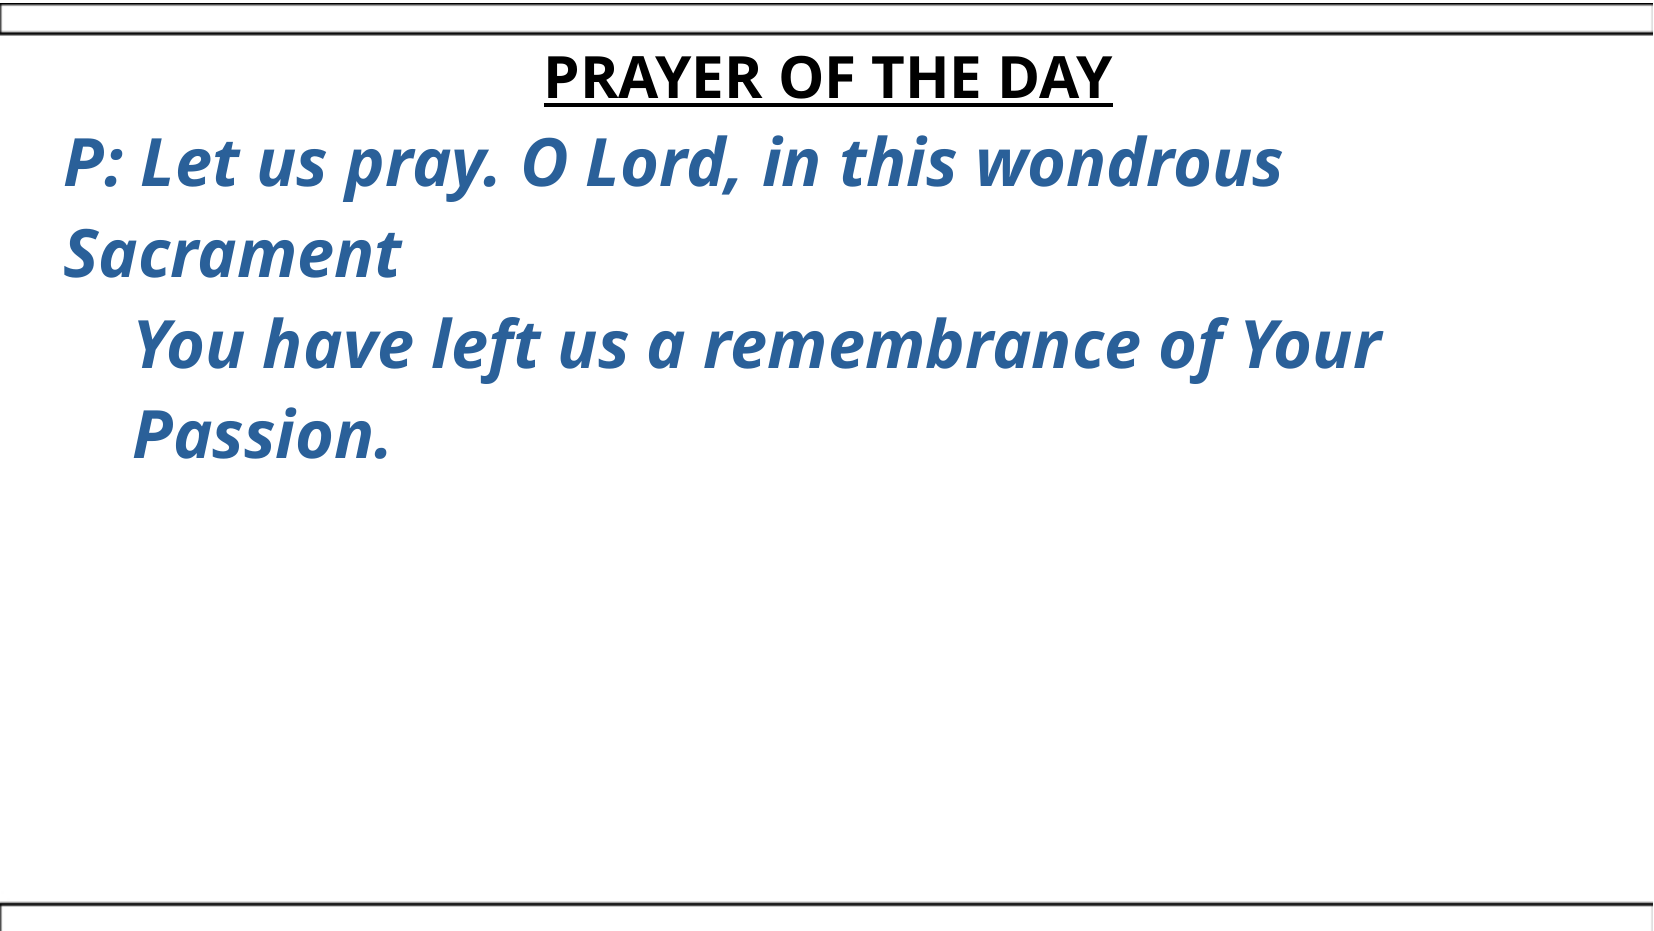

PRAYER OF THE DAY
P: Let us pray. O Lord, in this wondrous Sacrament
 You have left us a remembrance of Your
 Passion.